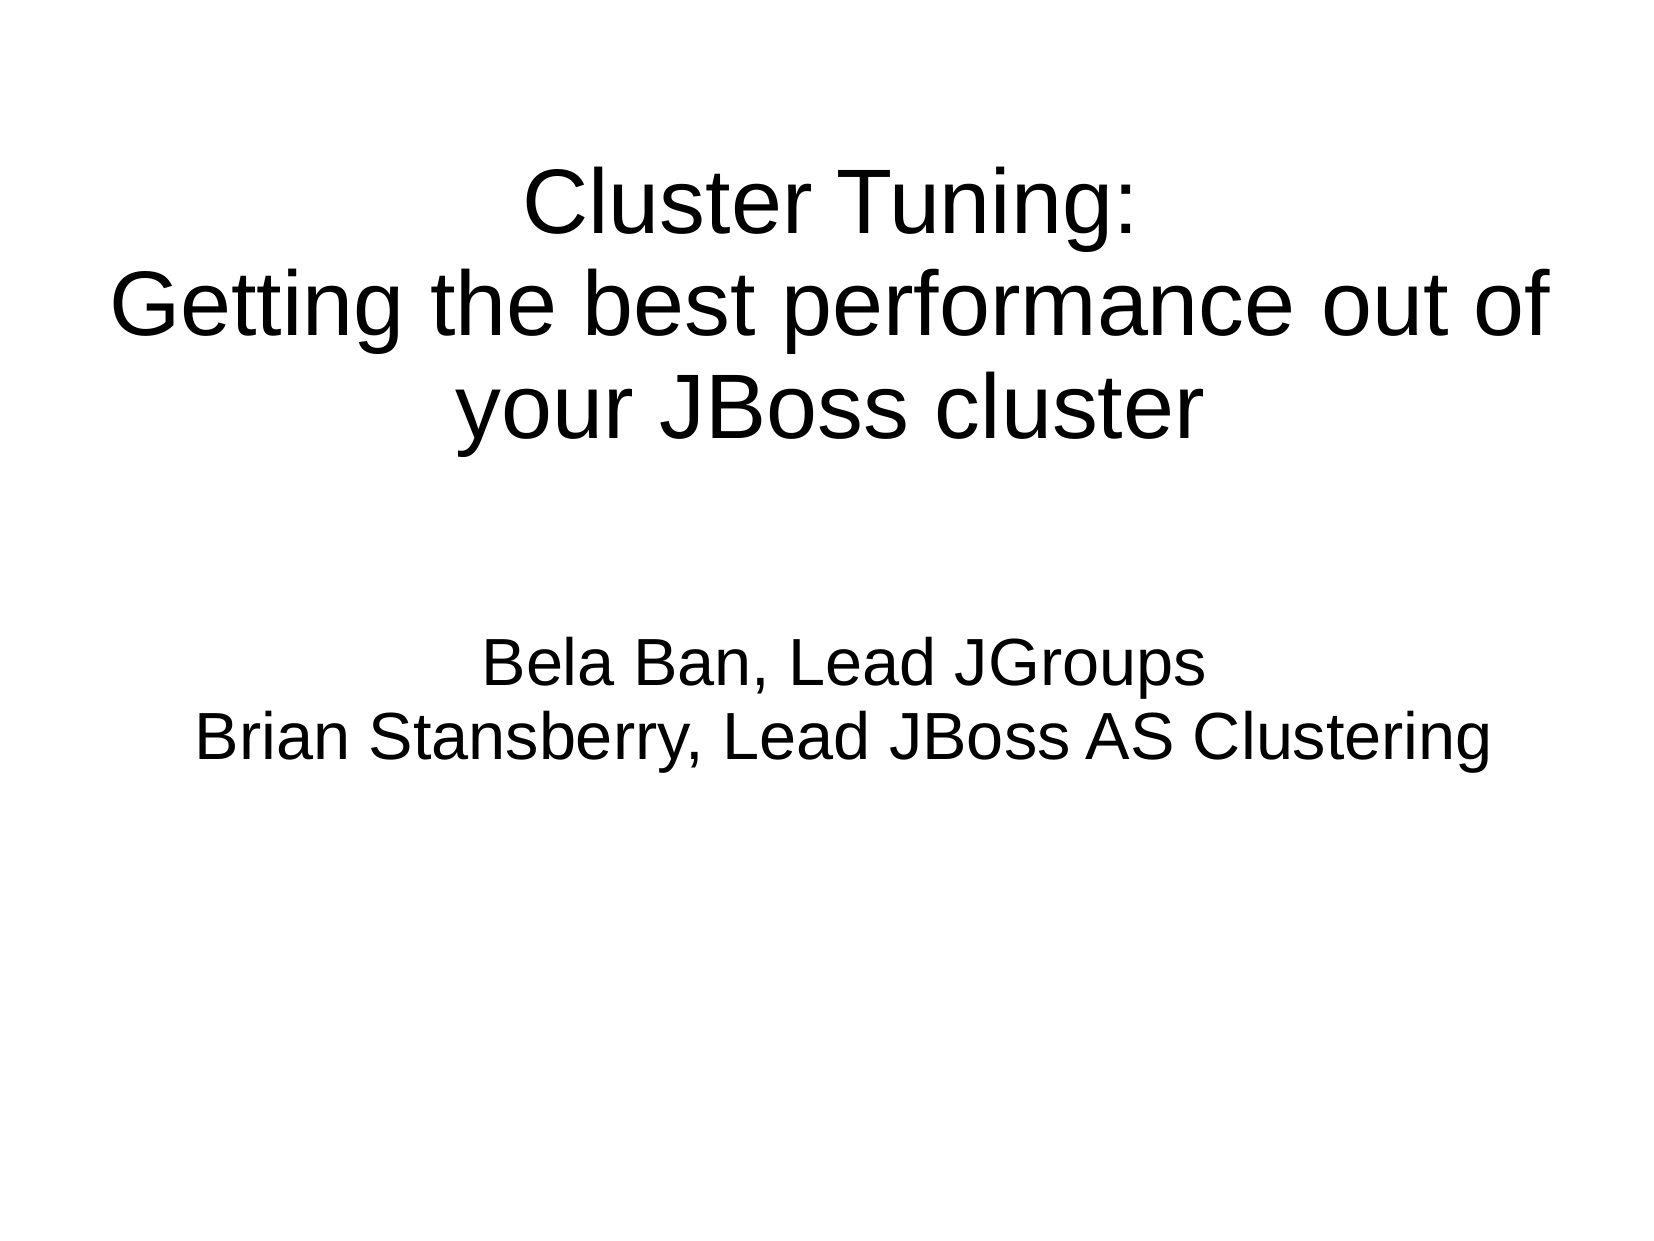

# Cluster Tuning: Getting the best performance out of your JBoss cluster
Bela Ban, Lead JGroups
Brian Stansberry, Lead JBoss AS Clustering